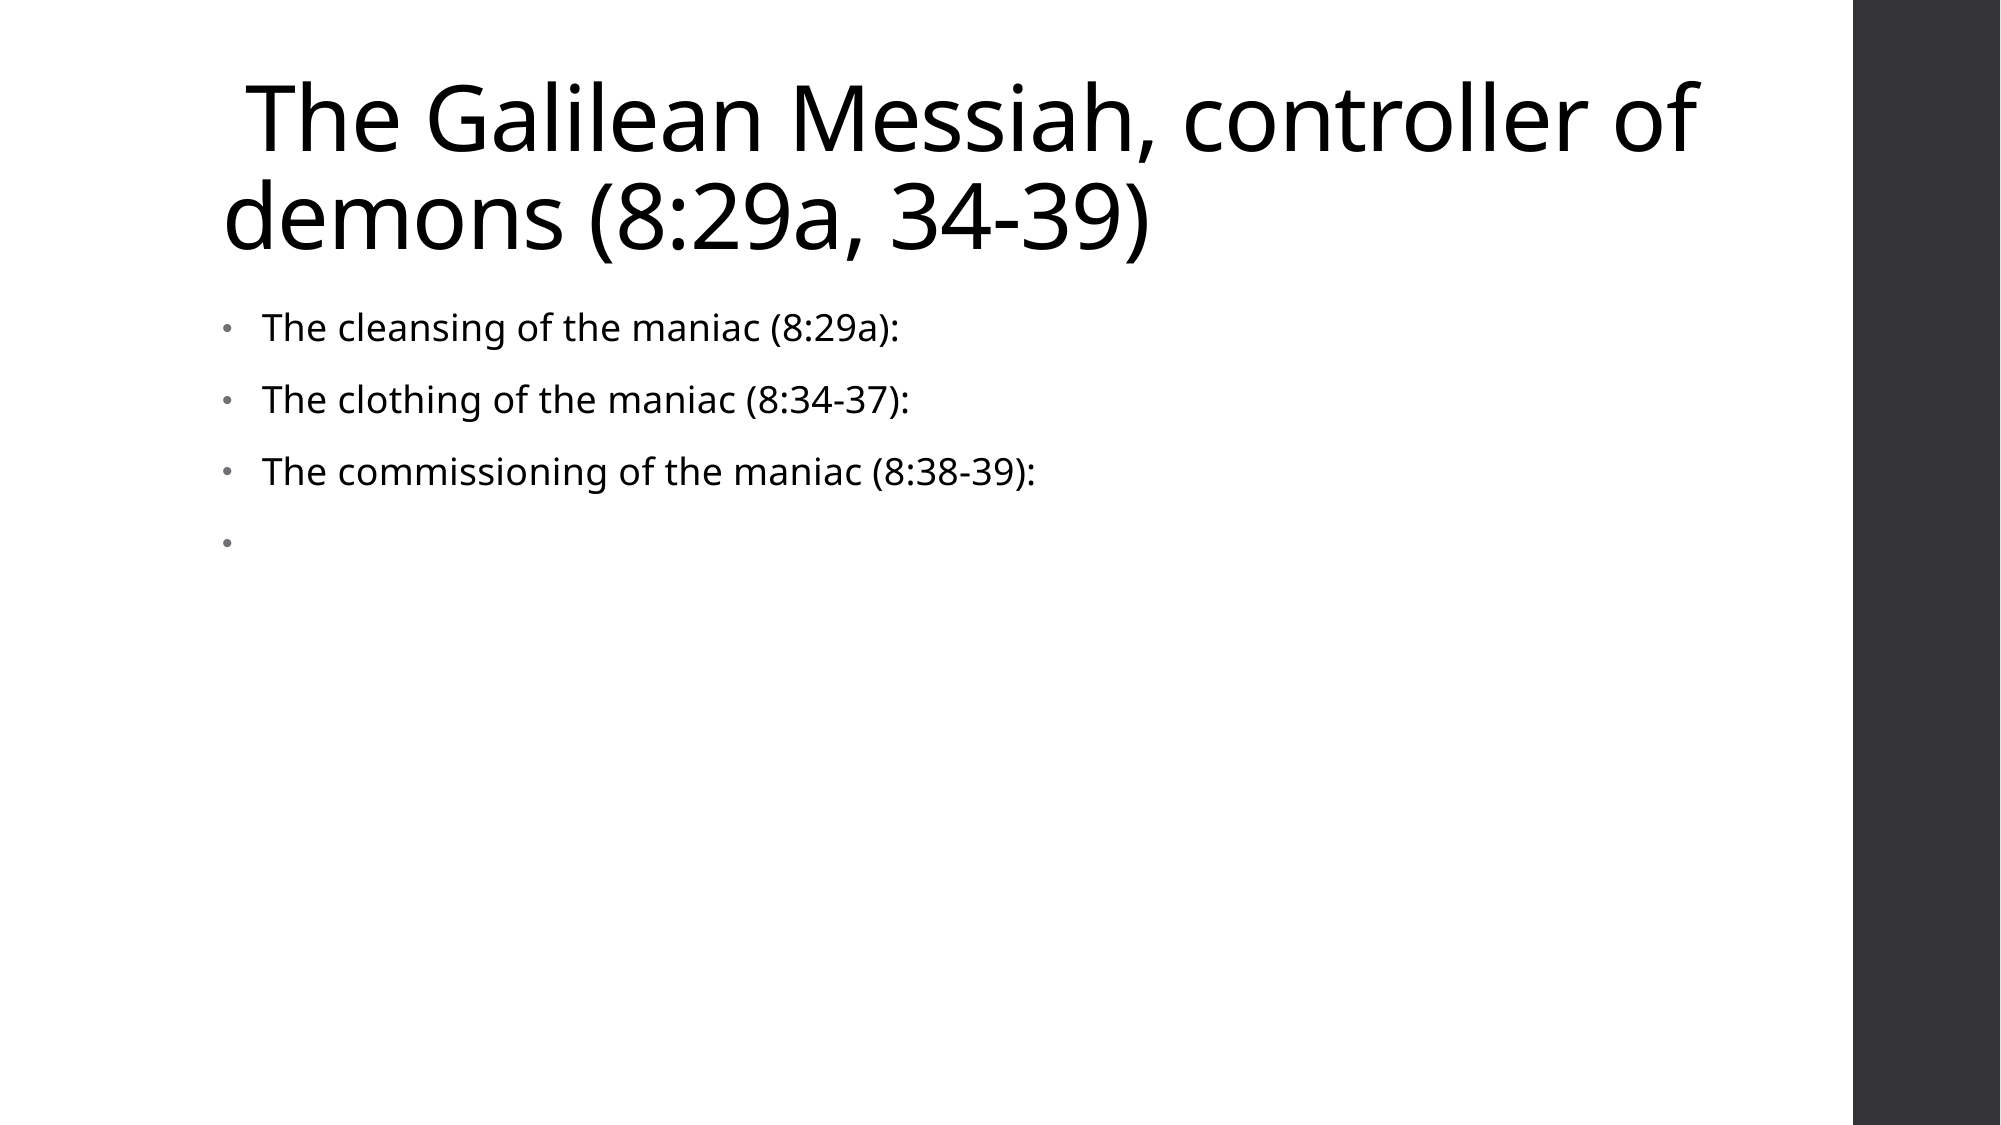

# The Galilean Messiah, controller of demons (8:29a, 34-39)
 The cleansing of the maniac (8:29a):
 The clothing of the maniac (8:34-37):
 The commissioning of the maniac (8:38-39):